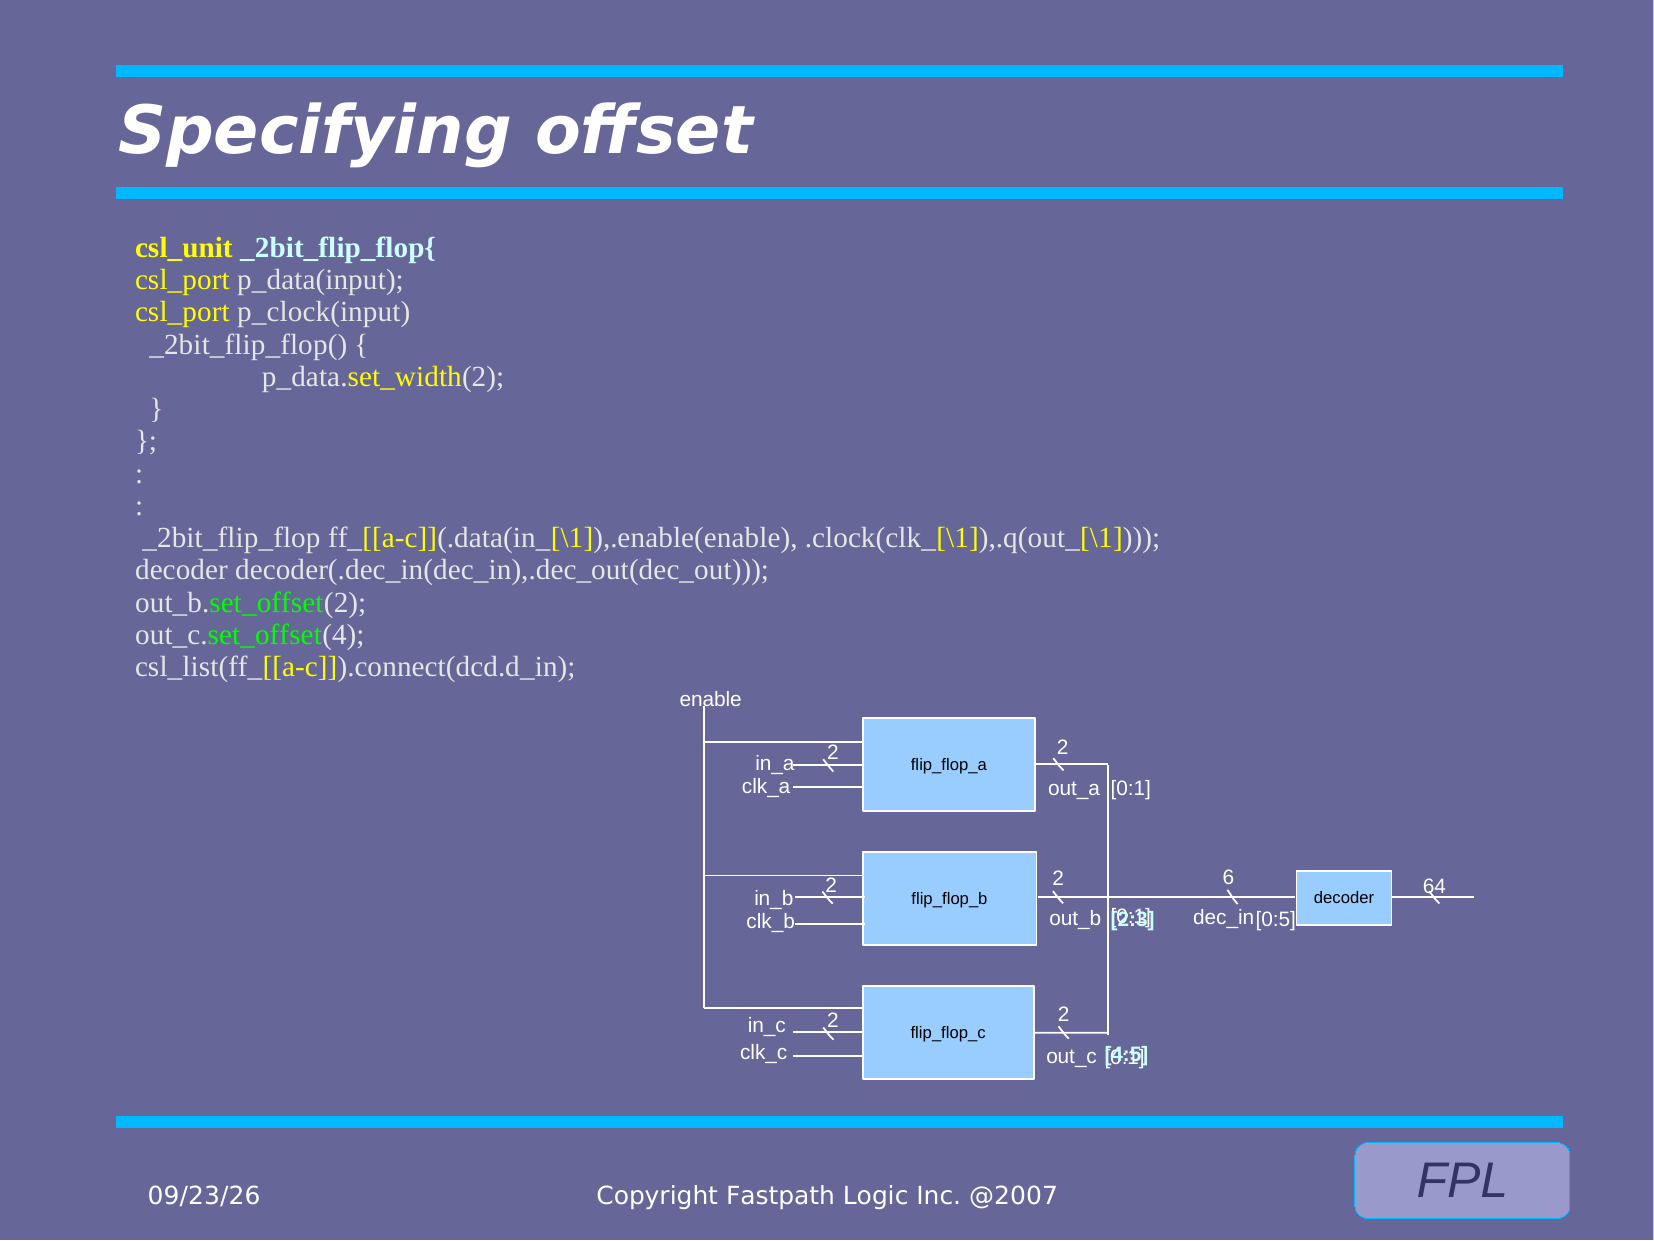

# Specifying offset
csl_unit _2bit_flip_flop{
csl_port p_data(input);
csl_port p_clock(input)
 _2bit_flip_flop() {
 	p_data.set_width(2);
 }
};
:
:
 _2bit_flip_flop ff_[[a-c]](.data(in_[\1]),.enable(enable), .clock(clk_[\1]),.q(out_[\1])));
decoder decoder(.dec_in(dec_in),.dec_out(dec_out)));
out_b.set_offset(2);
out_c.set_offset(4);
csl_list(ff_[[a-c]]).connect(dcd.d_in);
enable
flip_flop_a
2
2
in_a
clk_a
out_a
[0:1]
flip_flop_b
6
2
2
64
decoder
in_b
[0:1]
[2:3]
clk_b
dec_in
out_b
[0:5]
flip_flop_c
2
2
in_c
clk_c
[4:5]
out_c
[0:1]
Copyright Fastpath Logic Inc. @2007